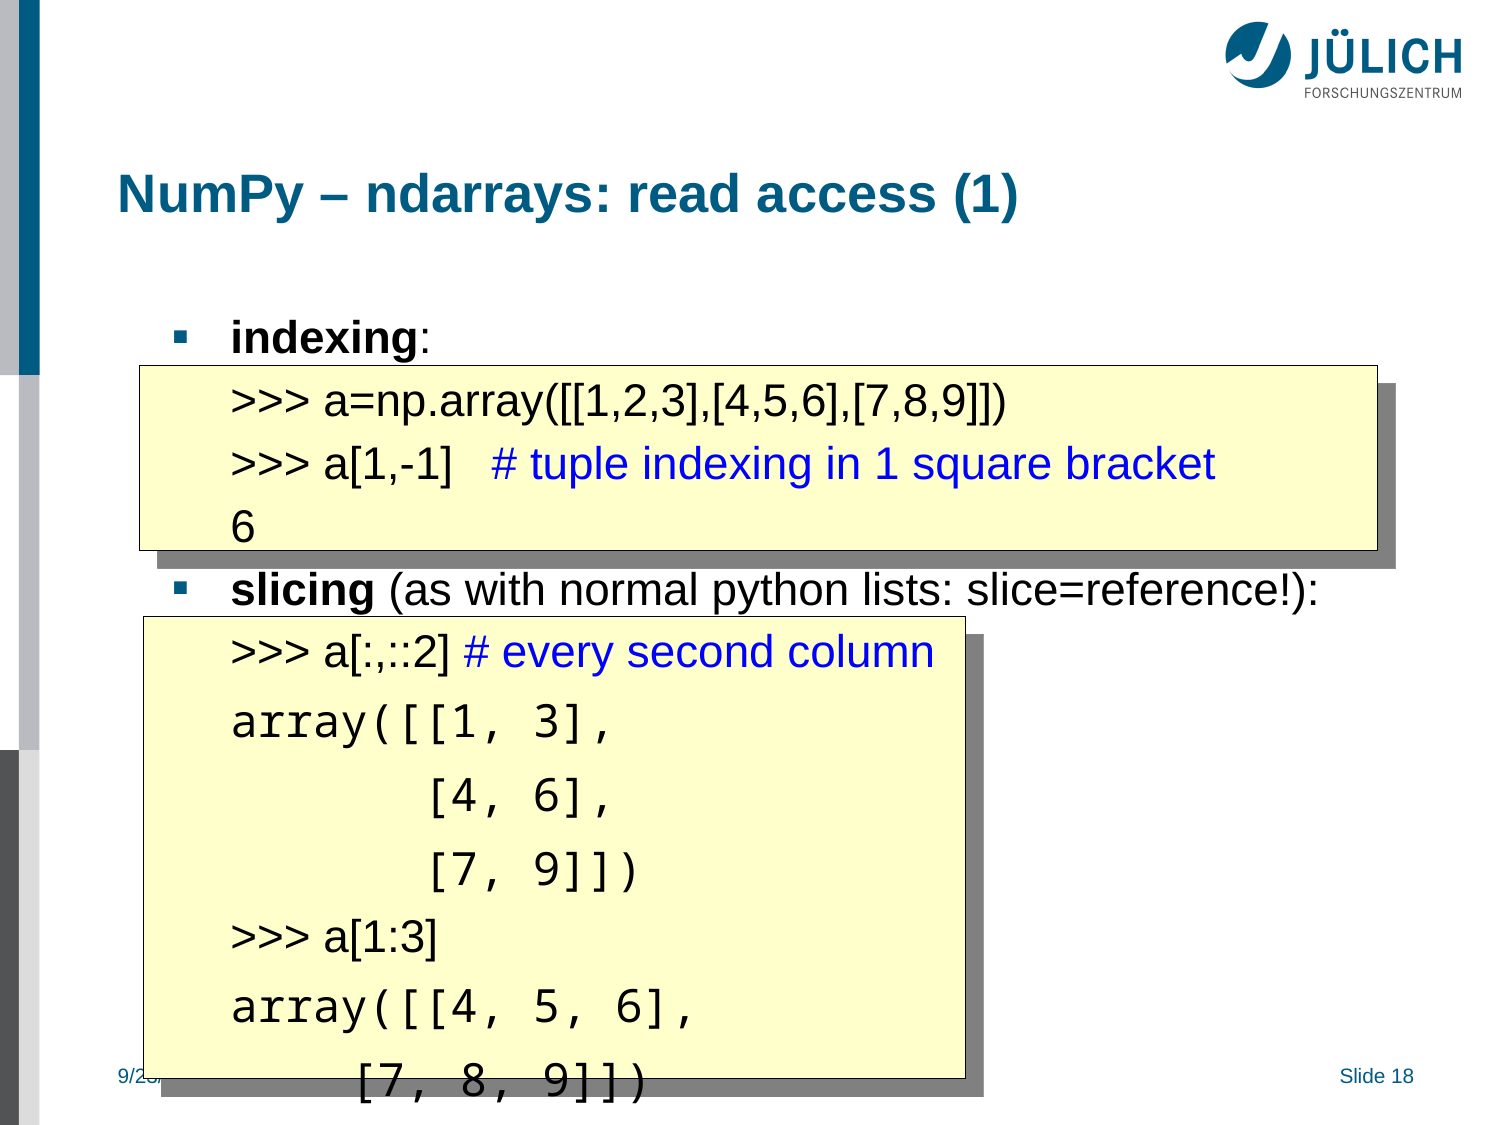

# NumPy – ndarrays: read access (1)
indexing:
>>> a=np.array([[1,2,3],[4,5,6],[7,8,9]])
>>> a[1,-1] # tuple indexing in 1 square bracket
6
slicing (as with normal python lists: slice=reference!):
>>> a[:,::2] # every second column
array([[1, 3],
 [4, 6],
 [7, 9]])
>>> a[1:3]
array([[4, 5, 6],
 [7, 8, 9]])